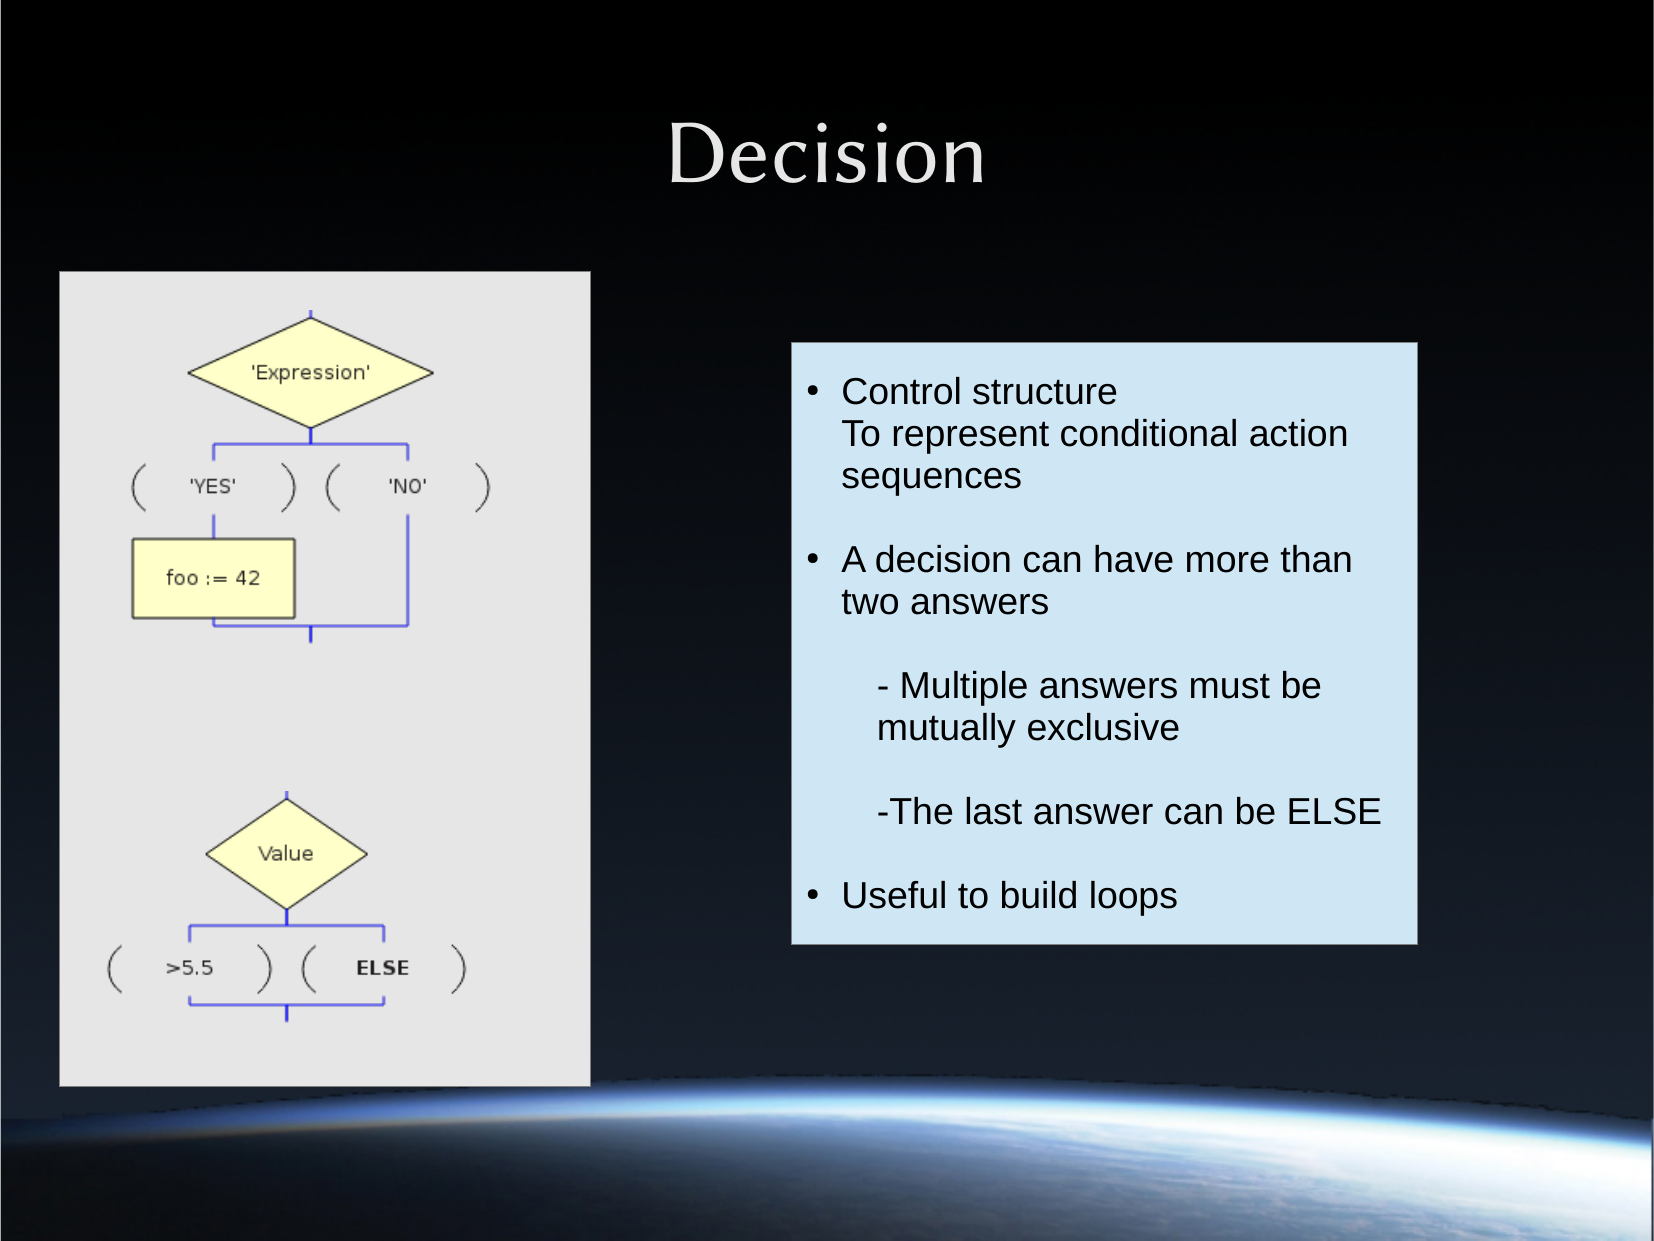

# Decision
Control structure
To represent conditional action
sequences
A decision can have more than
two answers
- Multiple answers must be
mutually exclusive
-The last answer can be ELSE
Useful to build loops